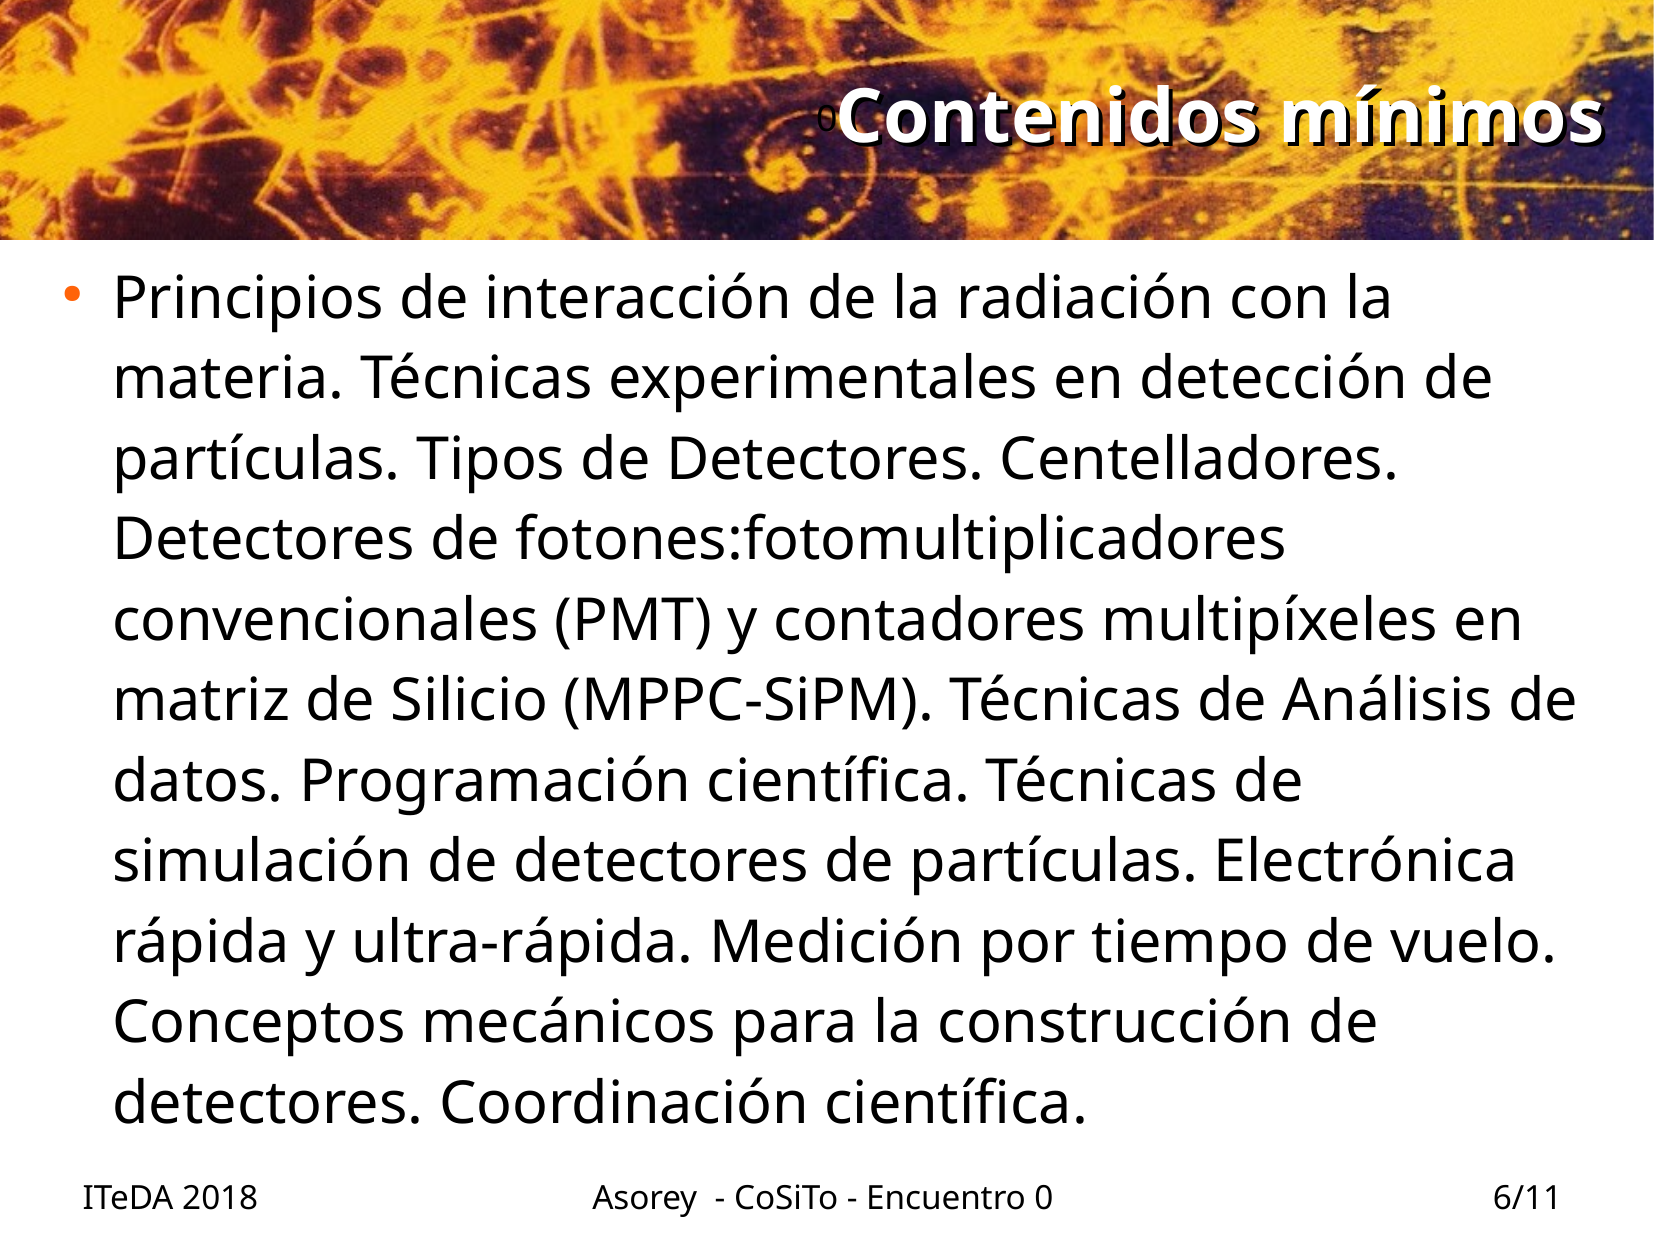

# Contenidos mínimos
Principios de interacción de la radiación con la materia. Técnicas experimentales en detección de partículas. Tipos de Detectores. Centelladores. Detectores de fotones:fotomultiplicadores convencionales (PMT) y contadores multipíxeles en matriz de Silicio (MPPC-SiPM). Técnicas de Análisis de datos. Programación científica. Técnicas de simulación de detectores de partículas. Electrónica rápida y ultra-rápida. Medición por tiempo de vuelo. Conceptos mecánicos para la construcción de detectores. Coordinación científica.
ITeDA 2018
Asorey - CoSiTo - Encuentro 0
6